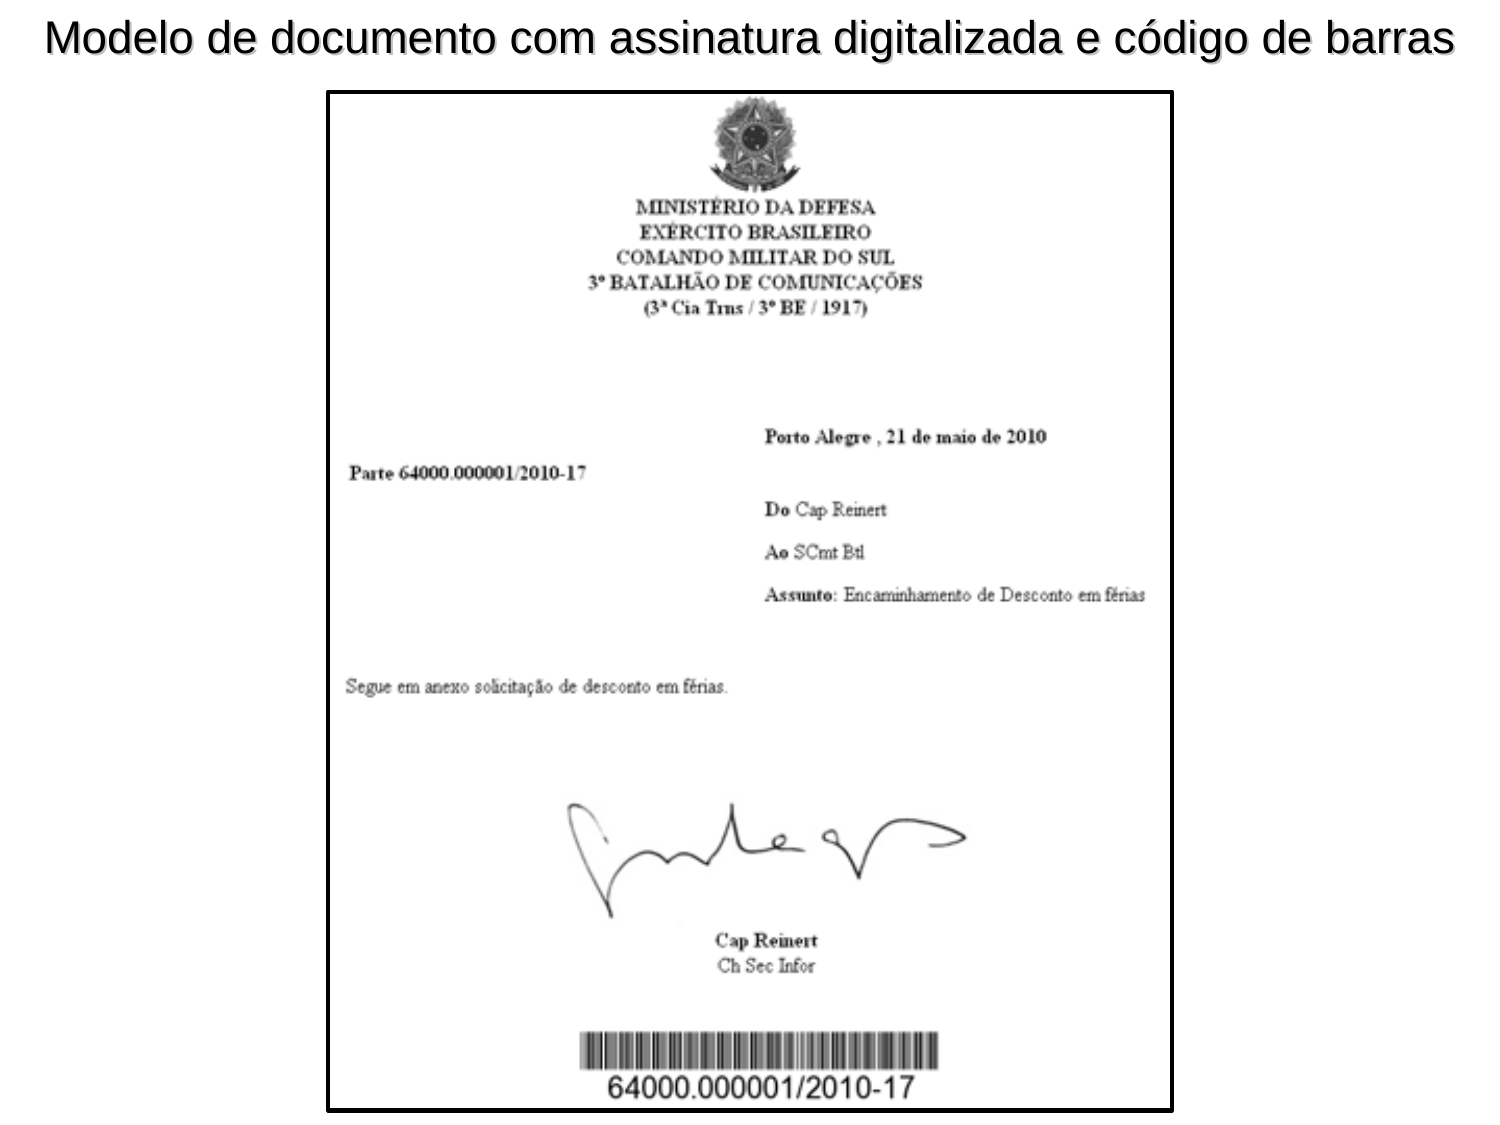

Modelo de documento com assinatura digitalizada e código de barras